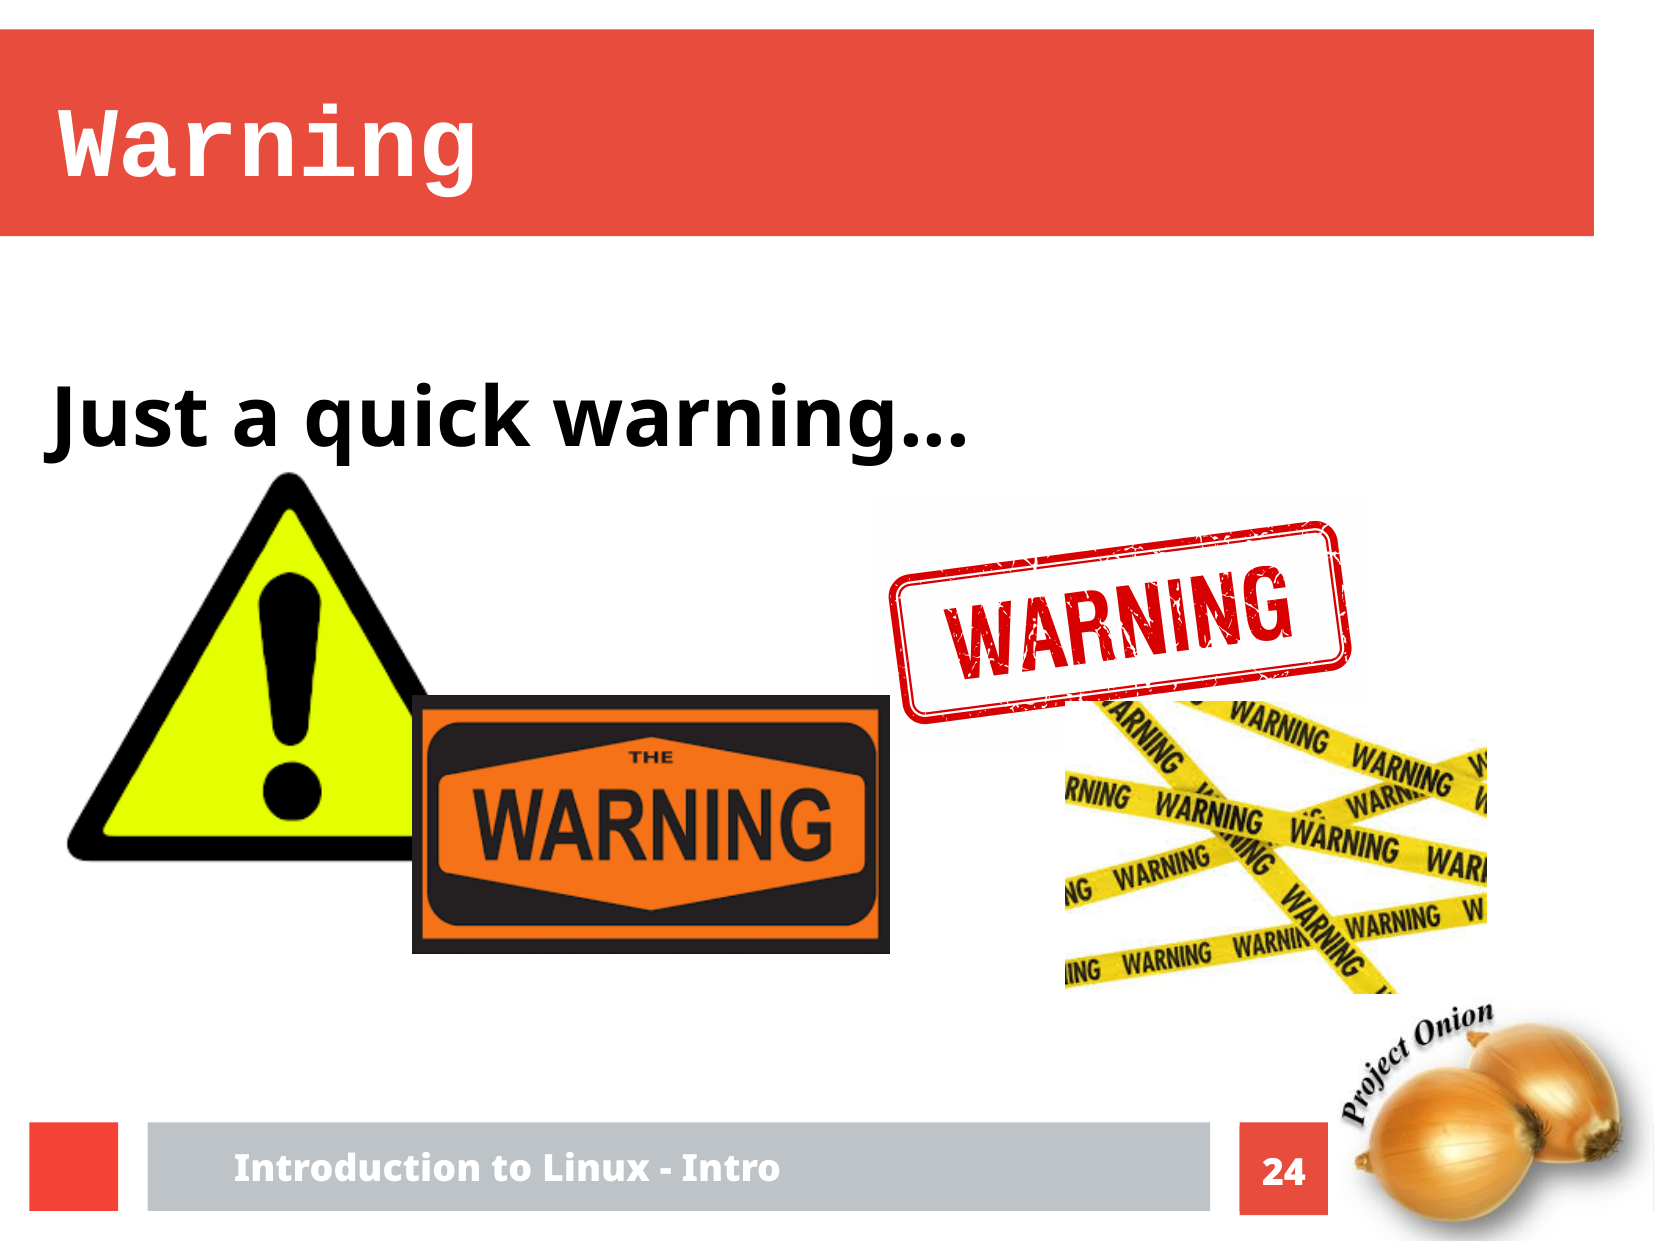

# Warning
Just a quick warning...
 Introduction to Linux - Intro
24